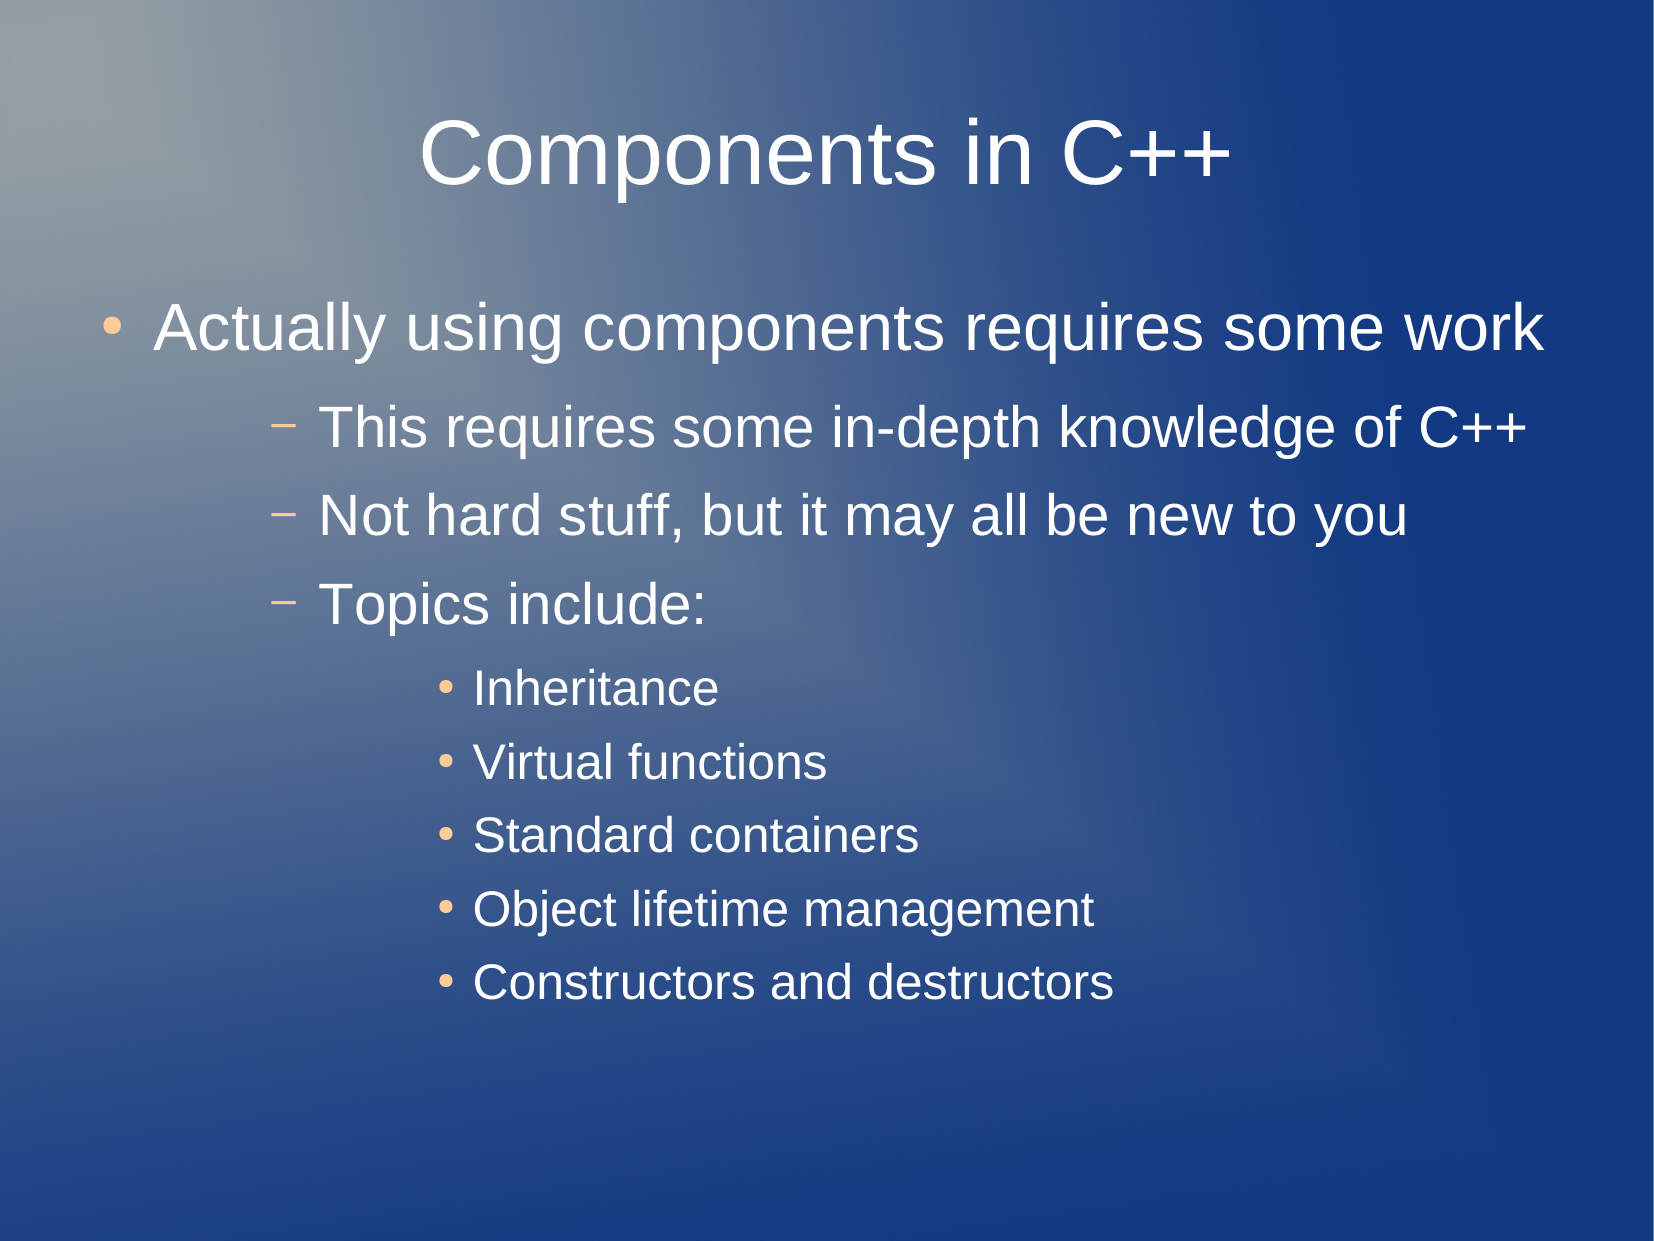

# Components in C++
Actually using components requires some work
This requires some in-depth knowledge of C++
Not hard stuff, but it may all be new to you
Topics include:
Inheritance
Virtual functions
Standard containers
Object lifetime management
Constructors and destructors